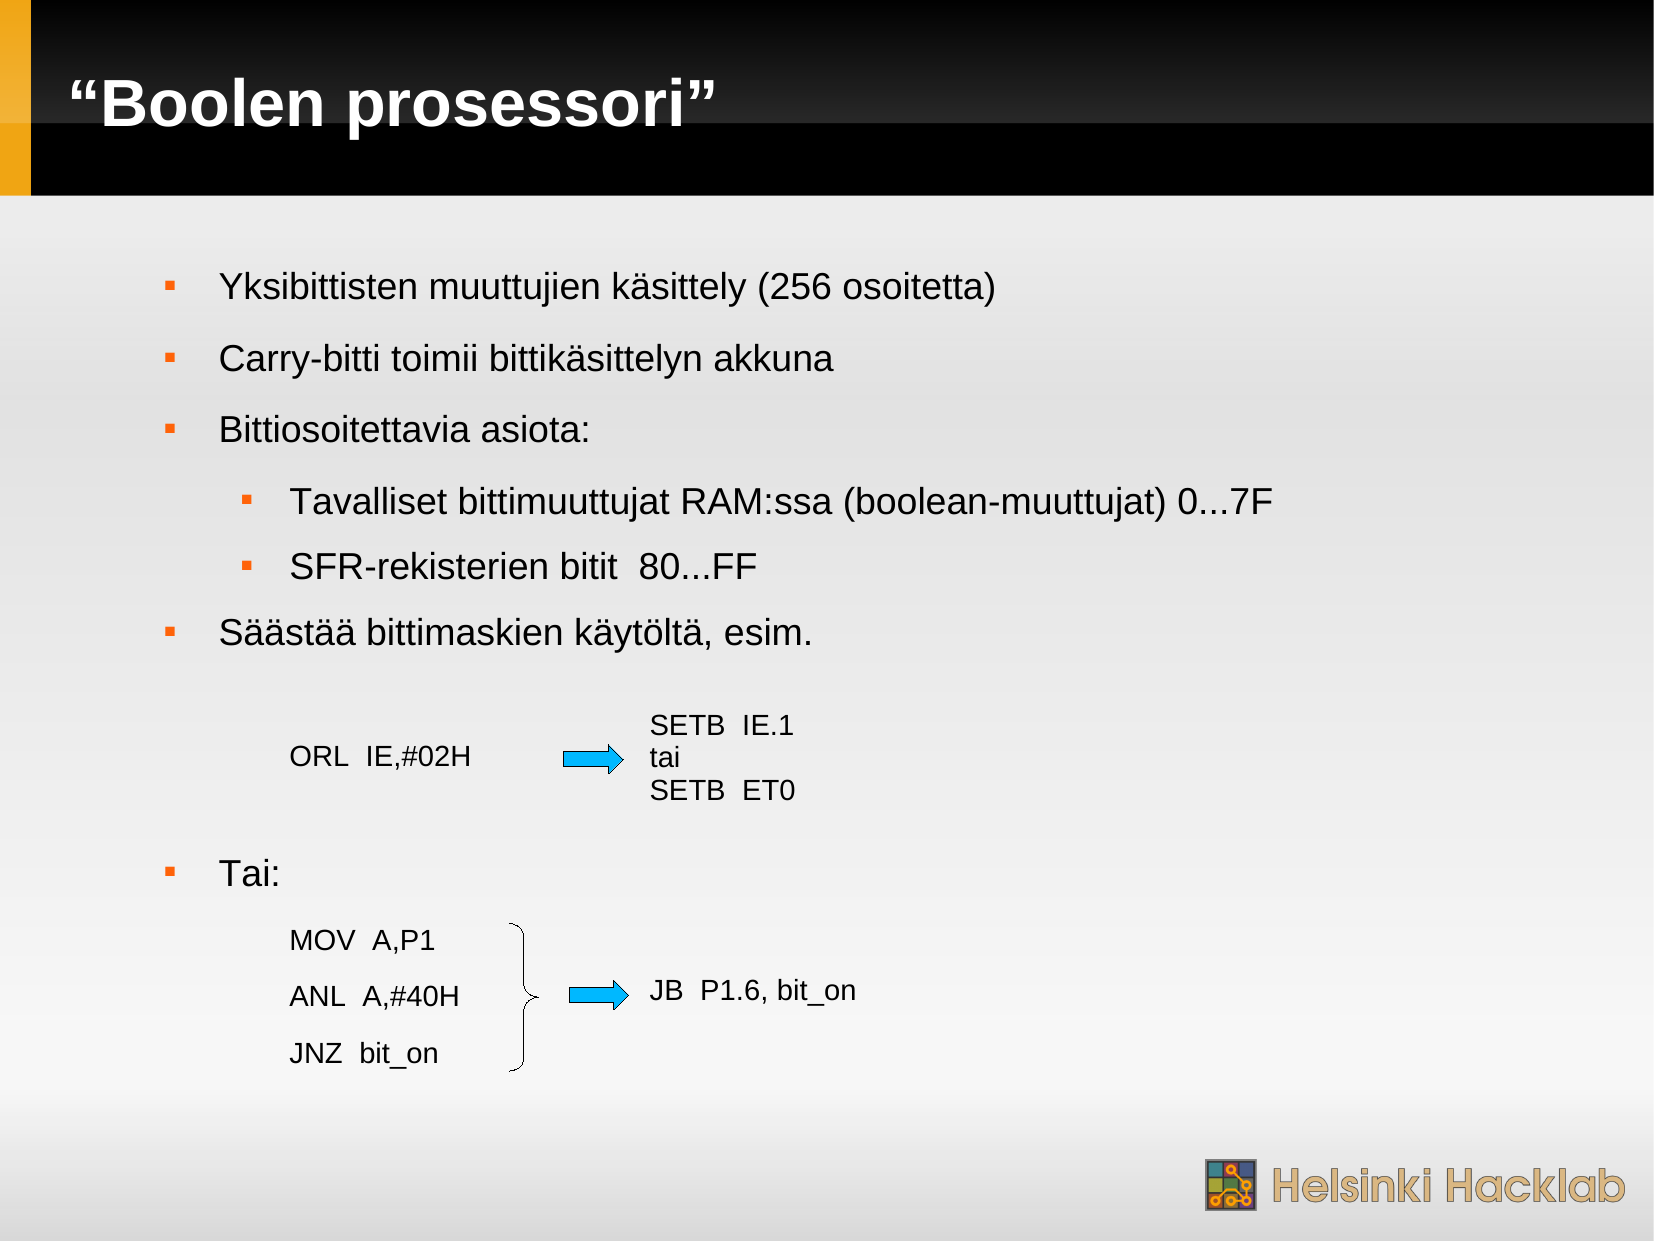

# “Boolen prosessori”
Yksibittisten muuttujien käsittely (256 osoitetta)
Carry-bitti toimii bittikäsittelyn akkuna
Bittiosoitettavia asiota:
Tavalliset bittimuuttujat RAM:ssa (boolean-muuttujat) 0...7F
SFR-rekisterien bitit 80...FF
Säästää bittimaskien käytöltä, esim.
ORL IE,#02H
Tai:
MOV A,P1
ANL A,#40H
JNZ bit_on
SETB IE.1
tai
SETB ET0
JB P1.6, bit_on